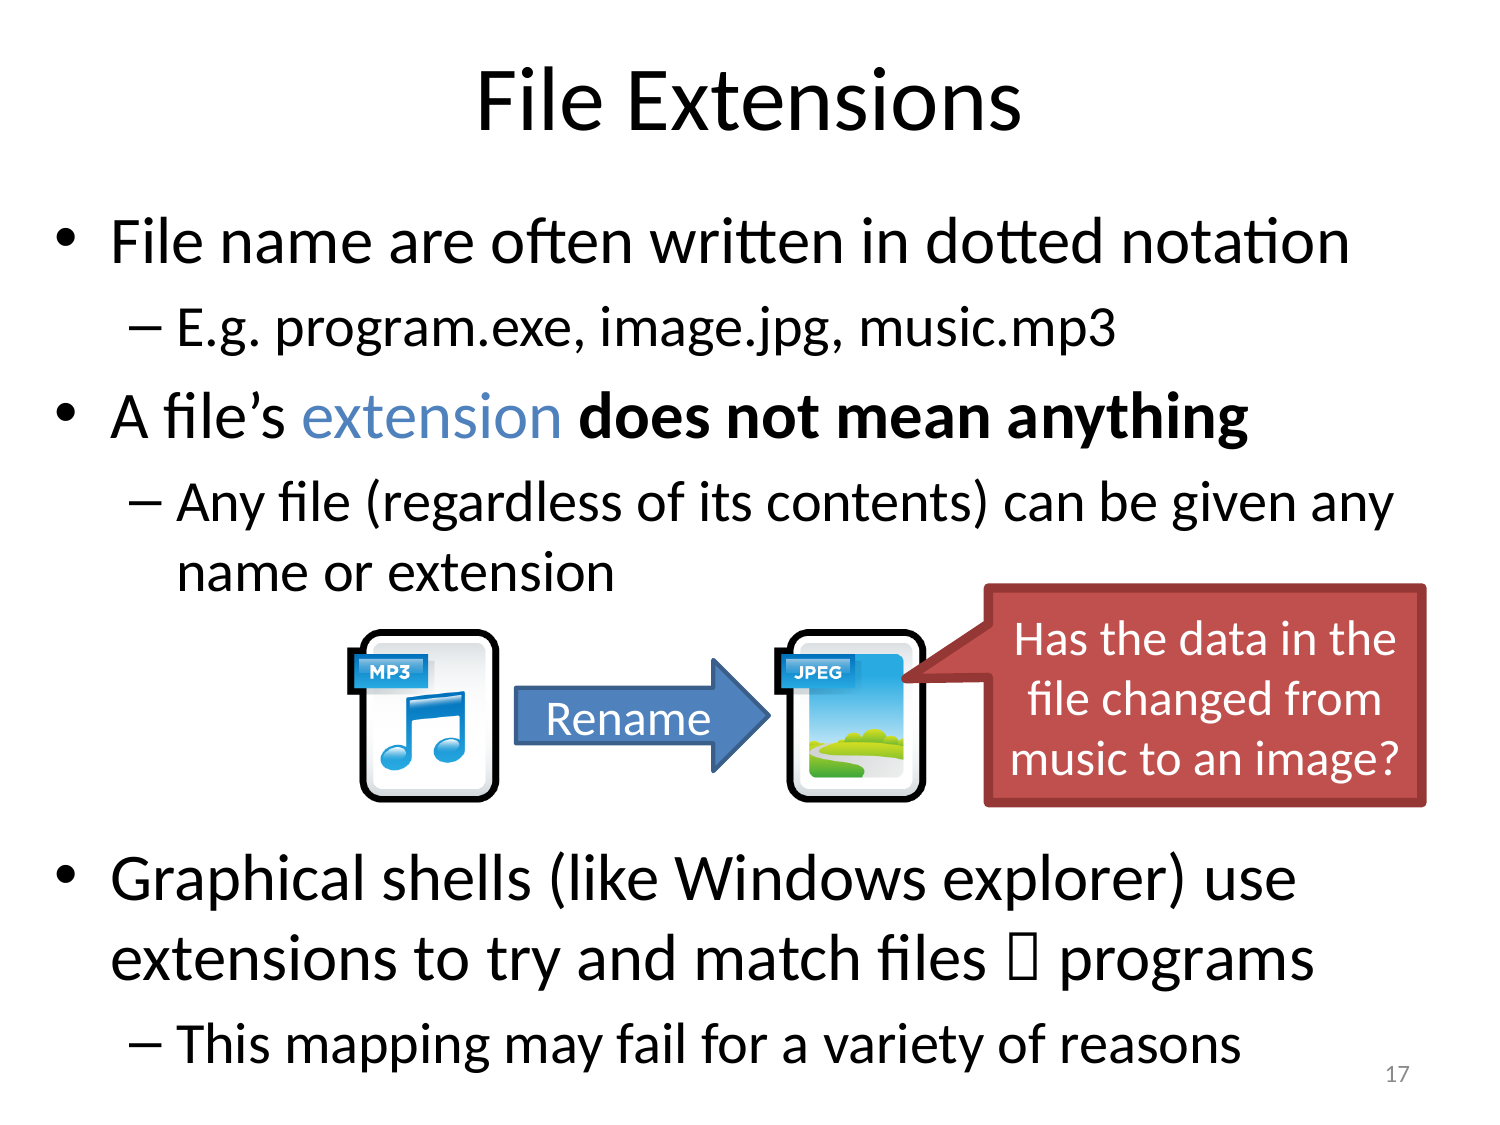

# File Extensions
File name are often written in dotted notation
E.g. program.exe, image.jpg, music.mp3
A file’s extension does not mean anything
Any file (regardless of its contents) can be given any name or extension
Has the data in the file changed from music to an image?
Rename
Graphical shells (like Windows explorer) use extensions to try and match files  programs
This mapping may fail for a variety of reasons